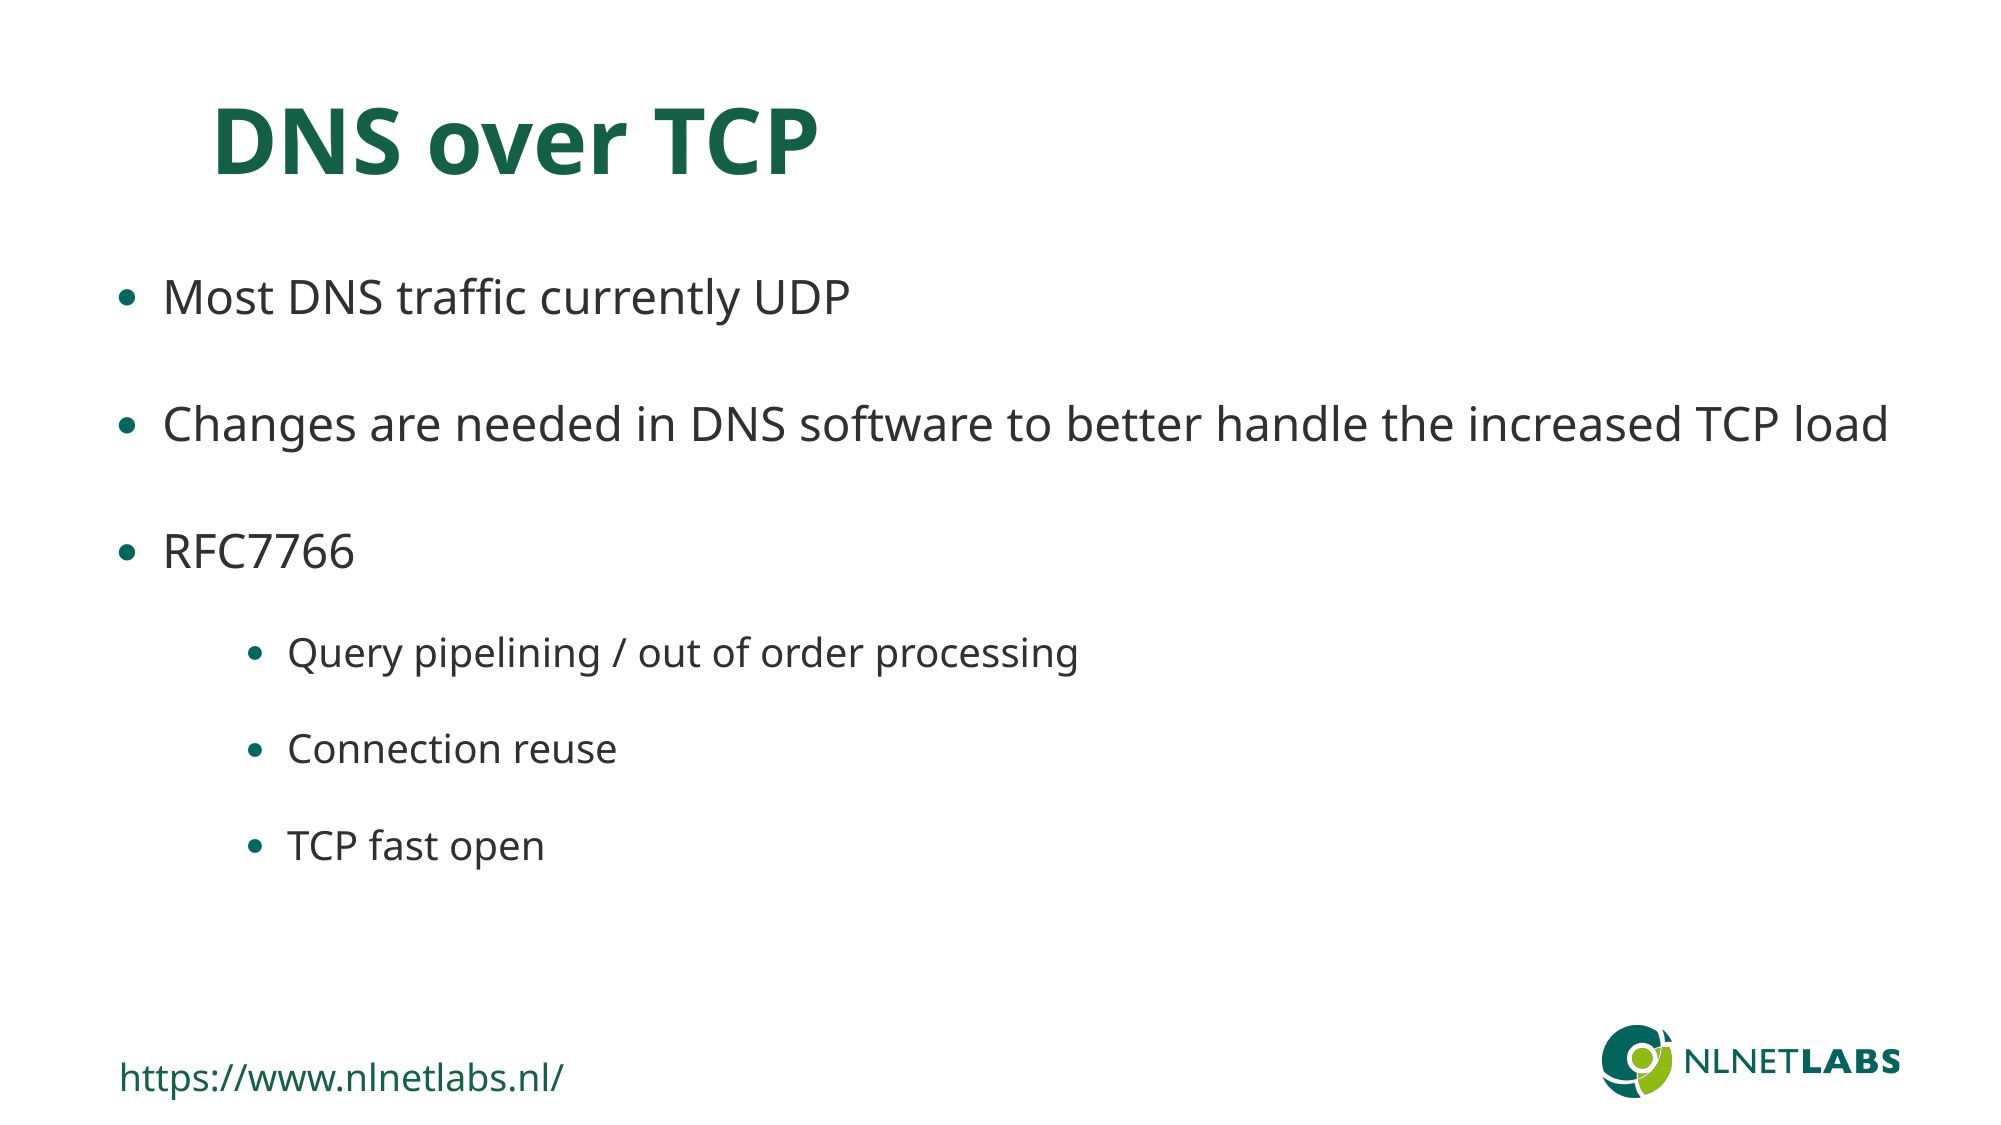

# DNS over TCP
Most DNS traffic currently UDP
Changes are needed in DNS software to better handle the increased TCP load
RFC7766
Query pipelining / out of order processing
Connection reuse
TCP fast open